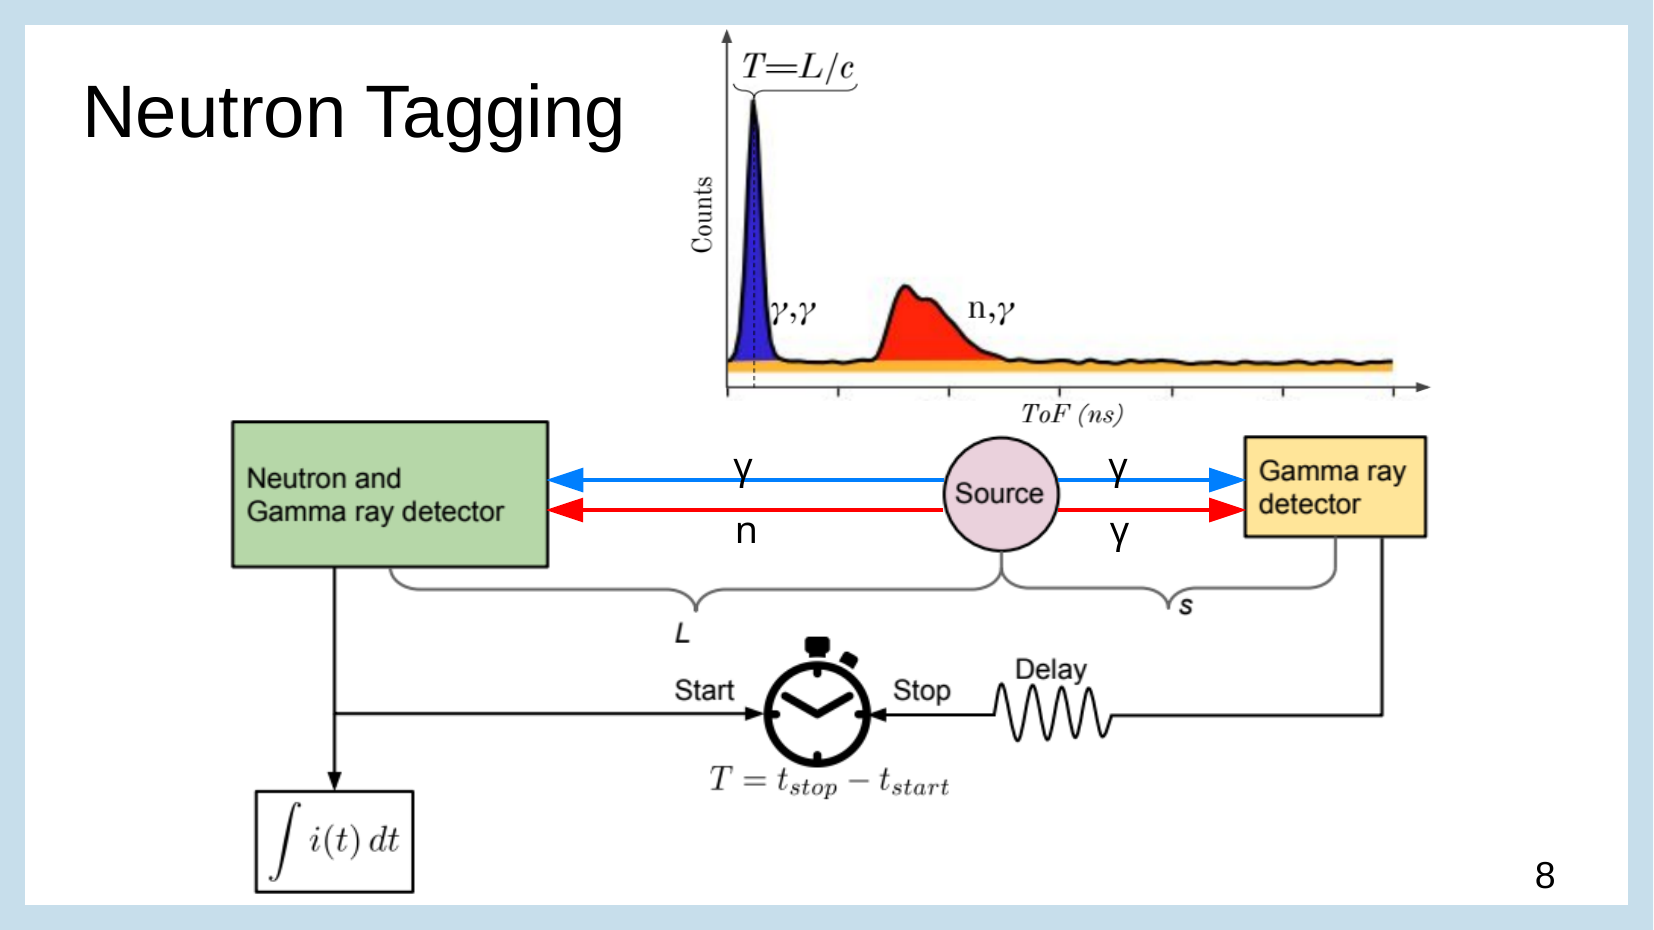

# Neutron Tagging
	γ 					γ
	n 					γ